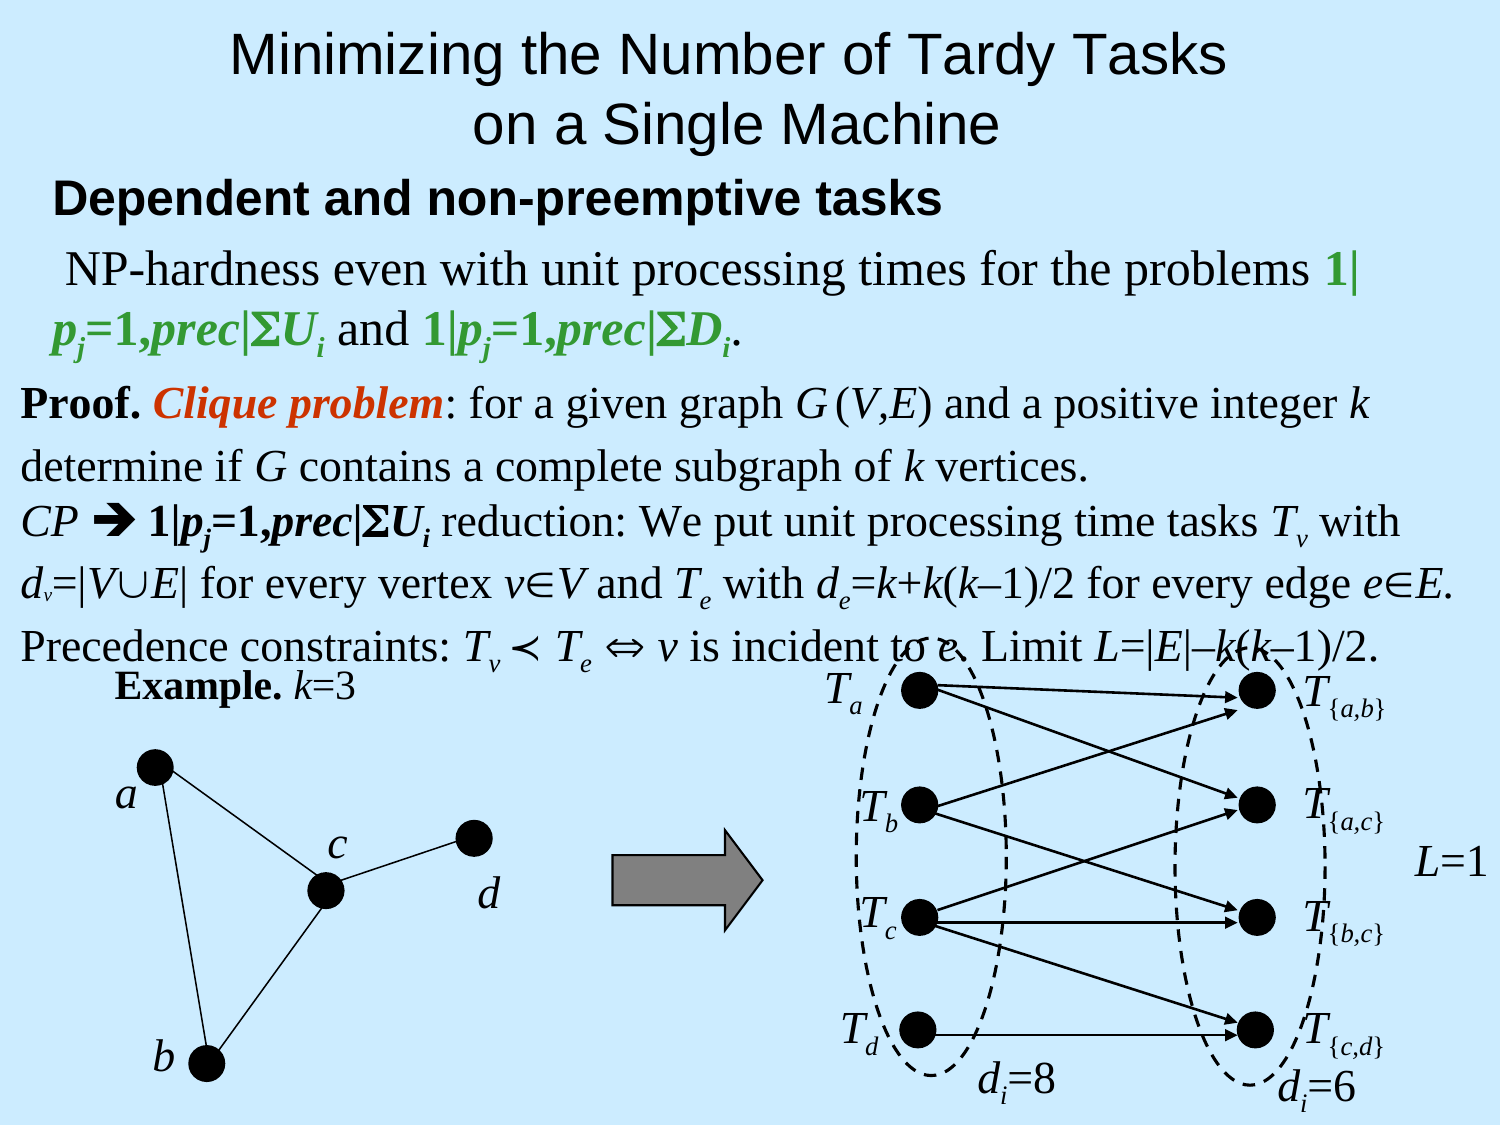

# Minimizing the Number of Tardy Tasks on a Single Machine
Dependent and non-preemptive tasks
 NP-hardness even with unit processing times for the problems 1|pj=1,prec|Ui and 1|pj=1,prec|Di.
Proof. Clique problem: for a given graph G (V,E) and a positive integer k determine if G contains a complete subgraph of k vertices.
CP  1|pj=1,prec|Ui reduction: We put unit processing time tasks Tv with
dv=|VE| for every vertex vV and Te with de=k+k(k–1)/2 for every edge eE. Precedence constraints: Tv  Te  v is incident to e. Limit L=|E|–k(k–1)/2.
Ta
T{a,b}
T{a,c}
Tb
L=1
Tc
T{b,c}
Td
T{c,d}
di=8
di=6
Example. k=3
a
c
d
b